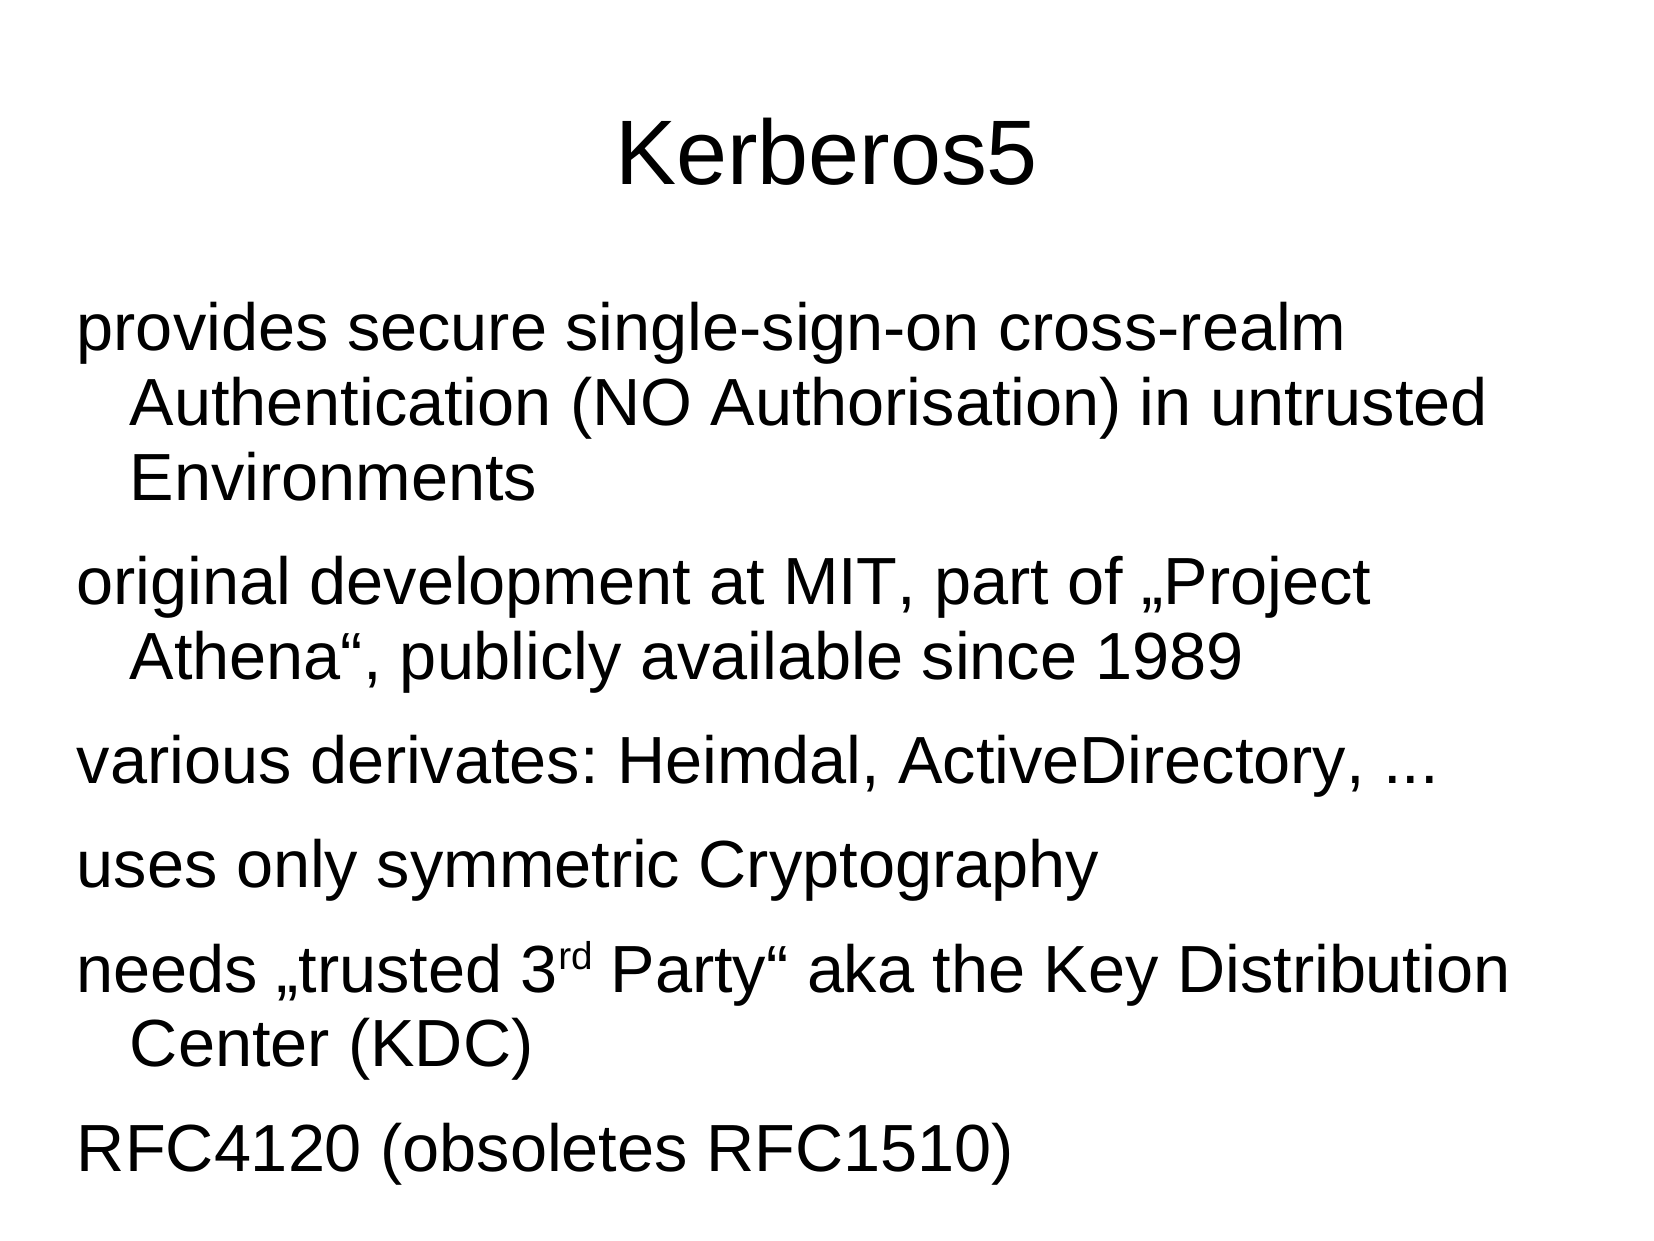

# Kerberos5
provides secure single-sign-on cross-realm Authentication (NO Authorisation) in untrusted Environments
original development at MIT, part of „Project Athena“, publicly available since 1989
various derivates: Heimdal, ActiveDirectory, ...
uses only symmetric Cryptography
needs „trusted 3rd Party“ aka the Key Distribution Center (KDC)
RFC4120 (obsoletes RFC1510)